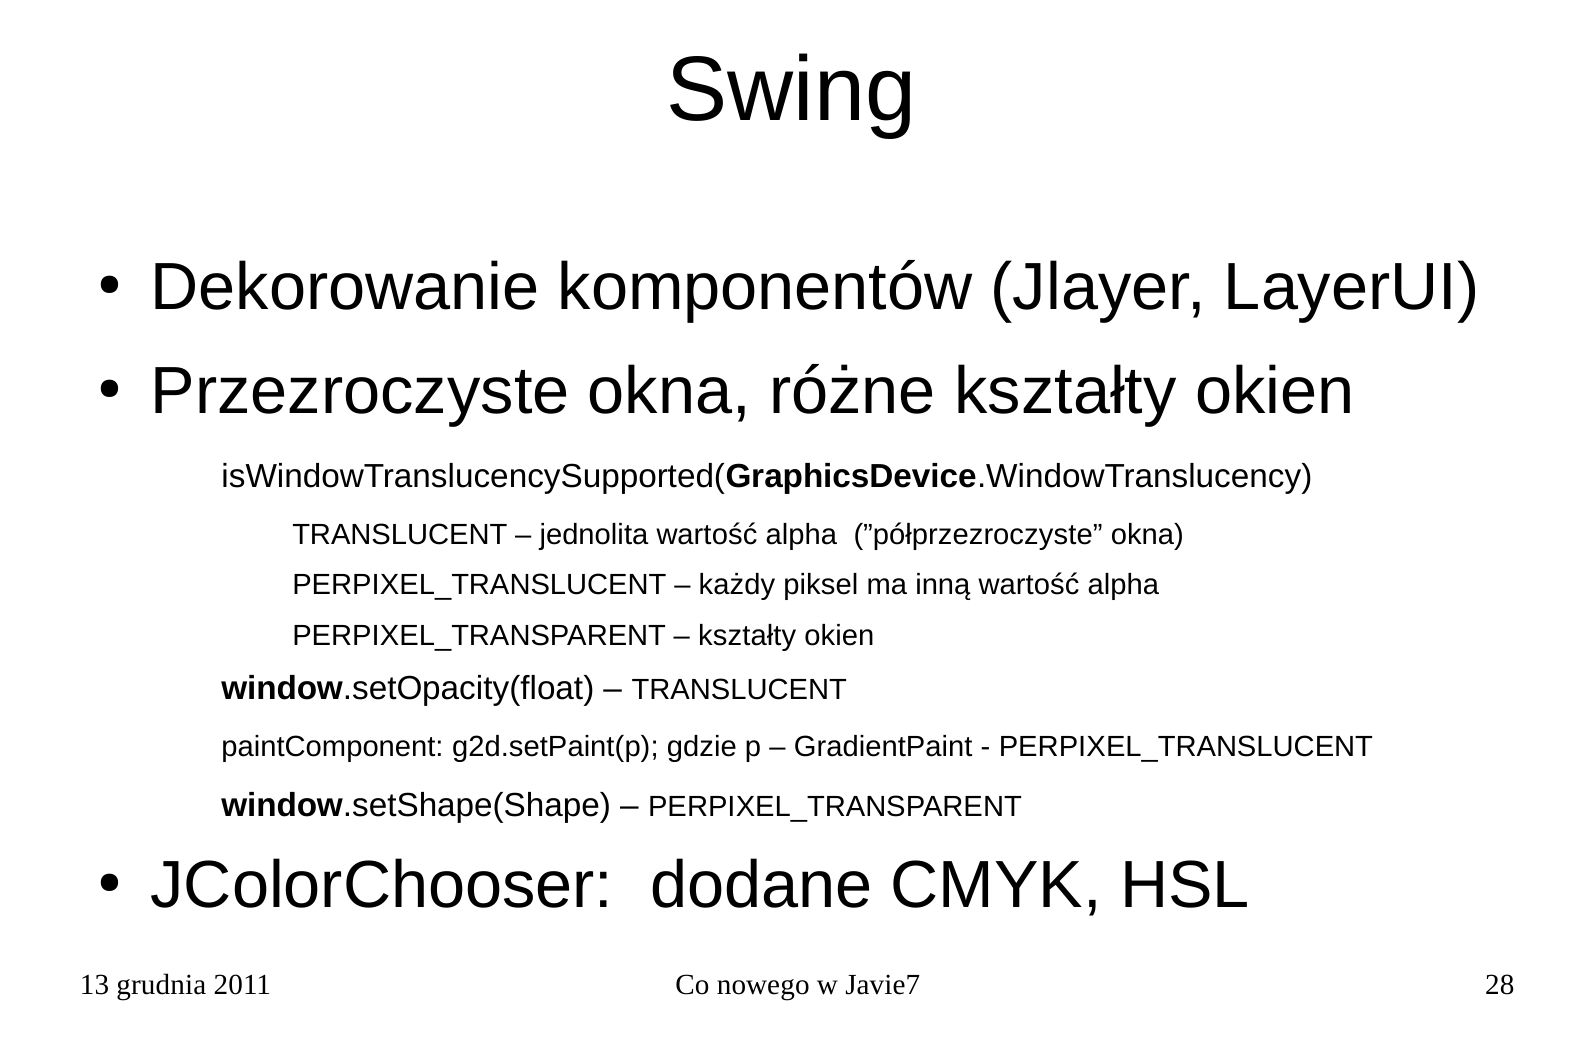

# Swing
Dekorowanie komponentów (Jlayer, LayerUI)
Przezroczyste okna, różne kształty okien
isWindowTranslucencySupported(GraphicsDevice.WindowTranslucency)
TRANSLUCENT – jednolita wartość alpha (”półprzezroczyste” okna)
PERPIXEL_TRANSLUCENT – każdy piksel ma inną wartość alpha
PERPIXEL_TRANSPARENT – kształty okien
window.setOpacity(float) – TRANSLUCENT
paintComponent: g2d.setPaint(p); gdzie p – GradientPaint - PERPIXEL_TRANSLUCENT
window.setShape(Shape) – PERPIXEL_TRANSPARENT
JColorChooser: dodane CMYK, HSL
13 grudnia 2011
Co nowego w Javie7
28